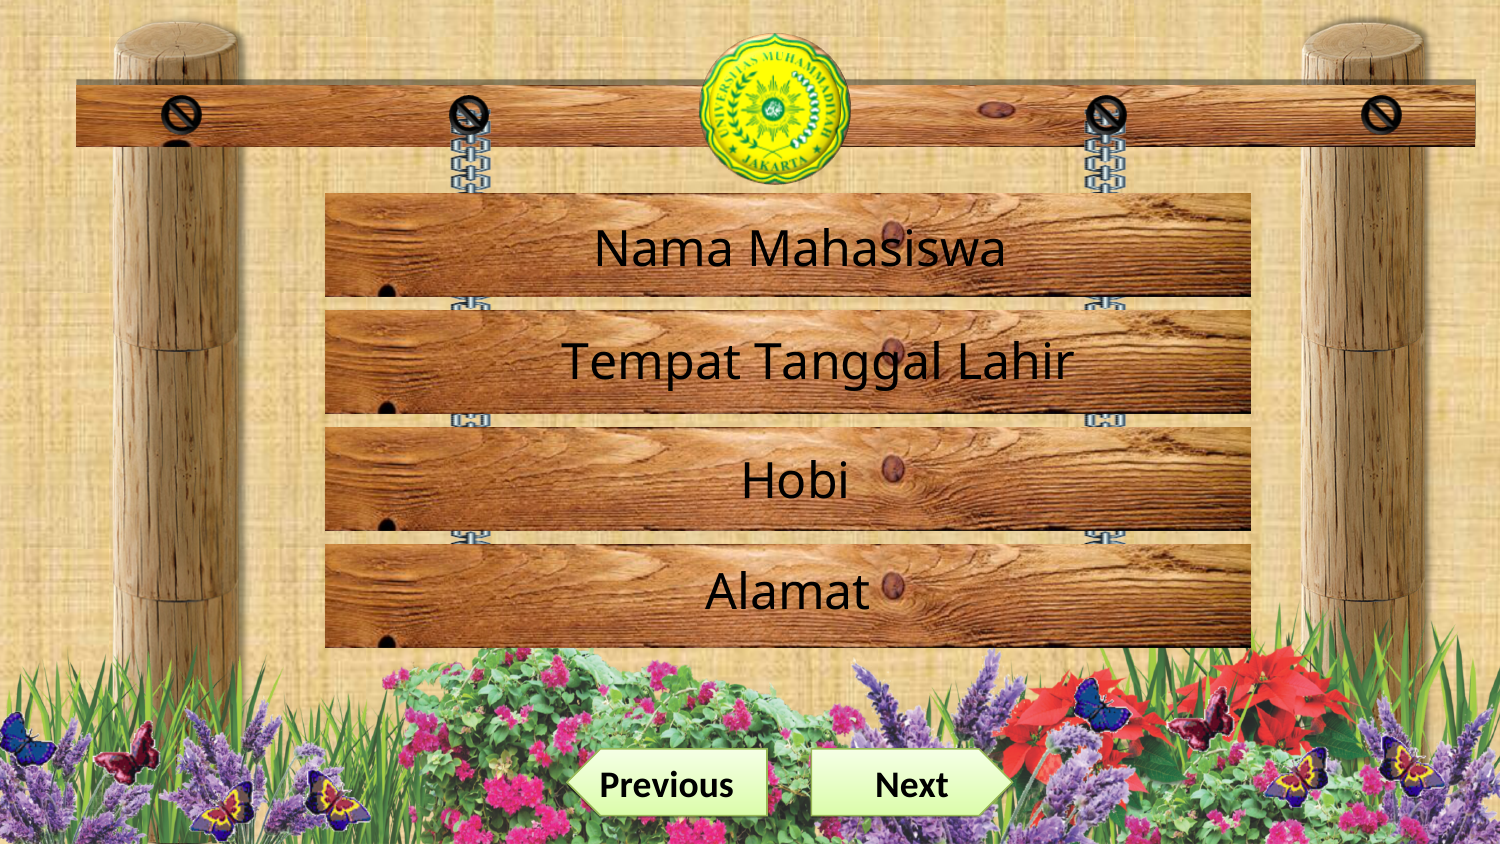

Nama Mahasiswa
Tempat Tanggal Lahir
Hobi
Alamat
Previous
Next